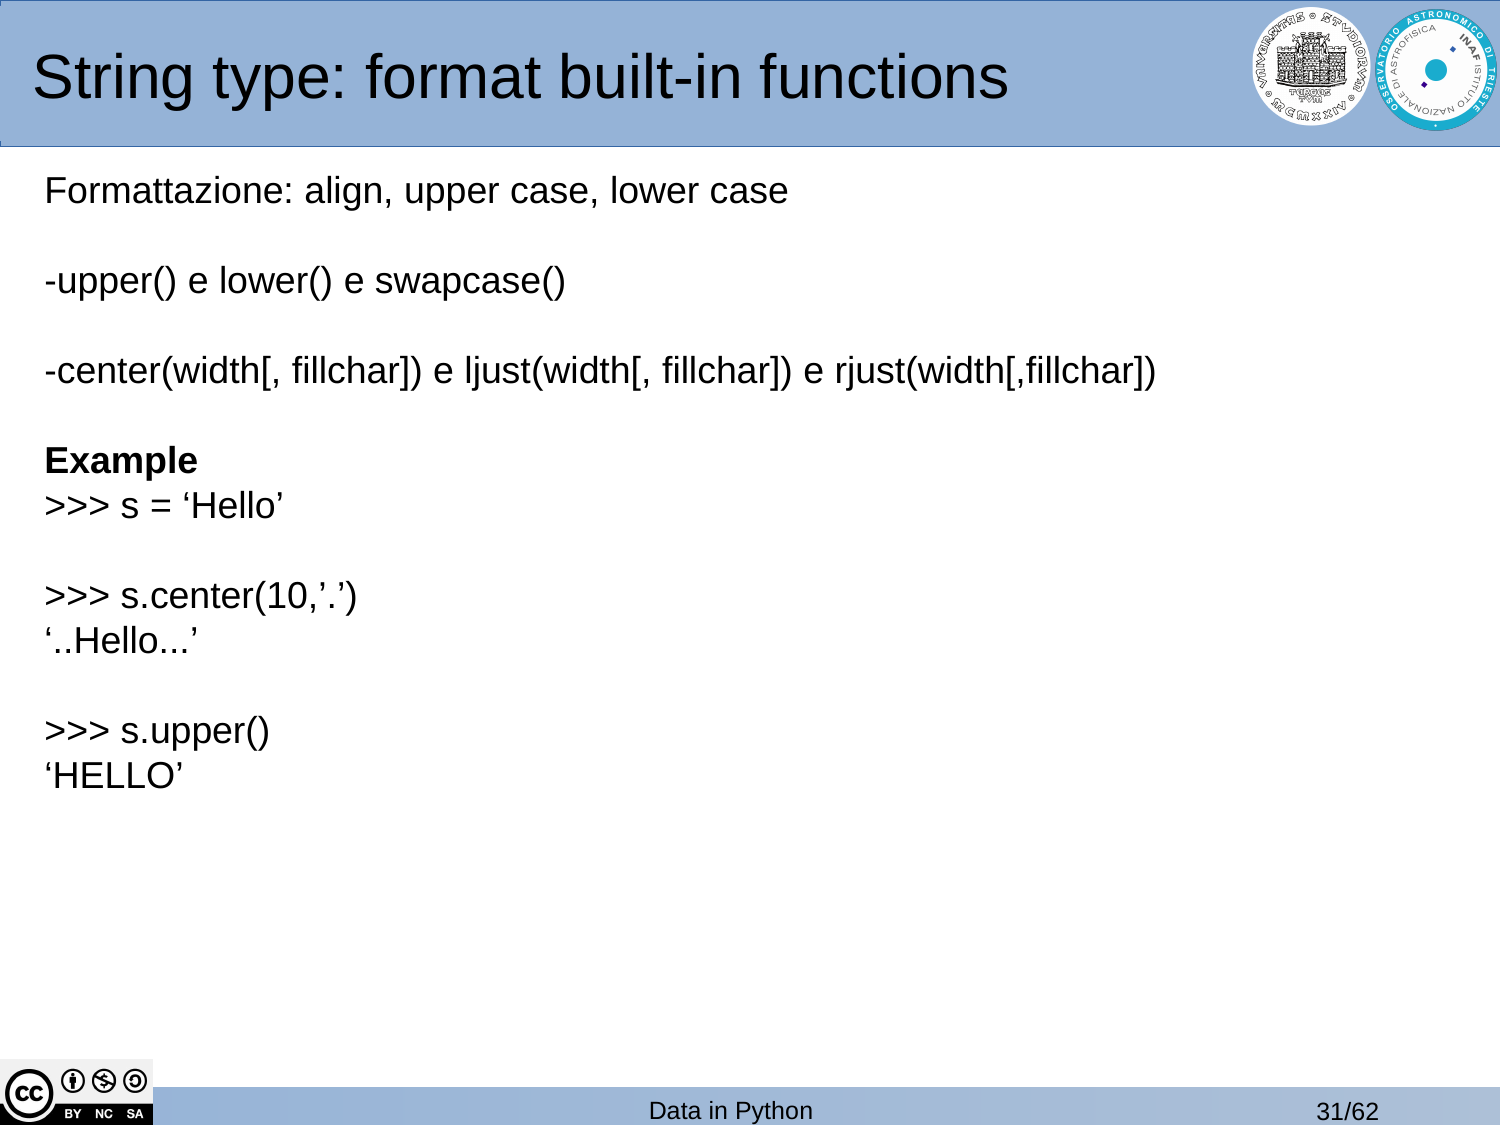

String type: format built-in functions
# Formattazione: align, upper case, lower case
-upper() e lower() e swapcase()
-center(width[, fillchar]) e ljust(width[, fillchar]) e rjust(width[,fillchar])
Example
>>> s = ‘Hello’
>>> s.center(10,’.’)
‘..Hello...’
>>> s.upper()
‘HELLO’